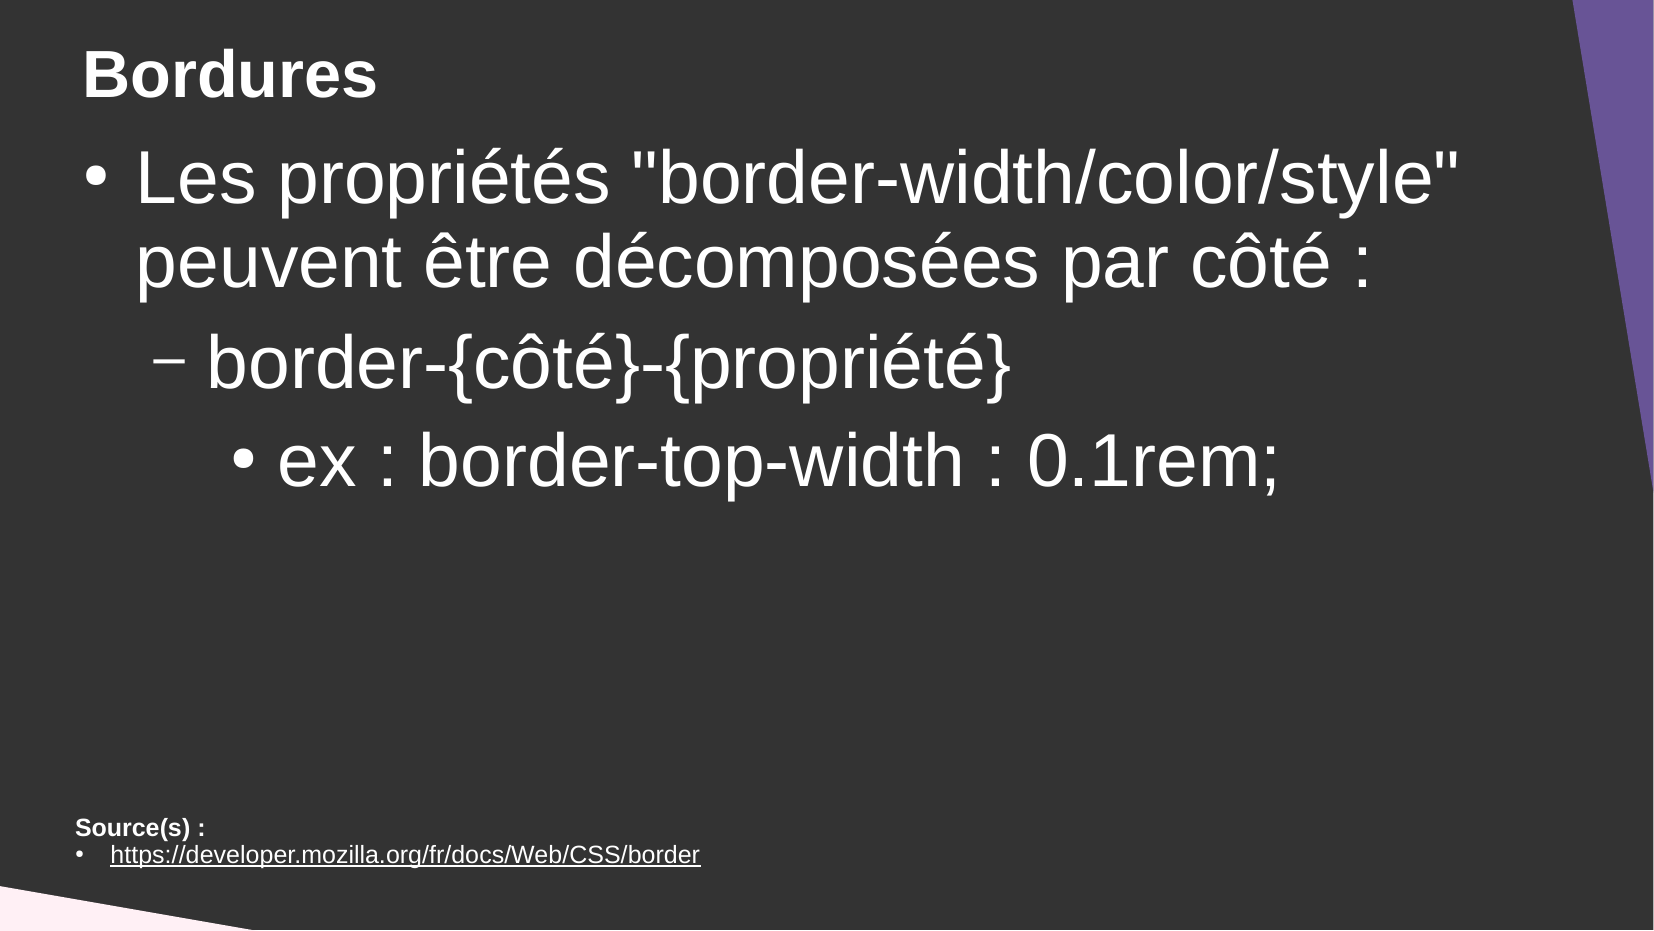

# Bordures
Les propriétés "border-width/color/style" peuvent être décomposées par côté :
border-{côté}-{propriété}
ex : border-top-width : 0.1rem;
Source(s) :
https://developer.mozilla.org/fr/docs/Web/CSS/border